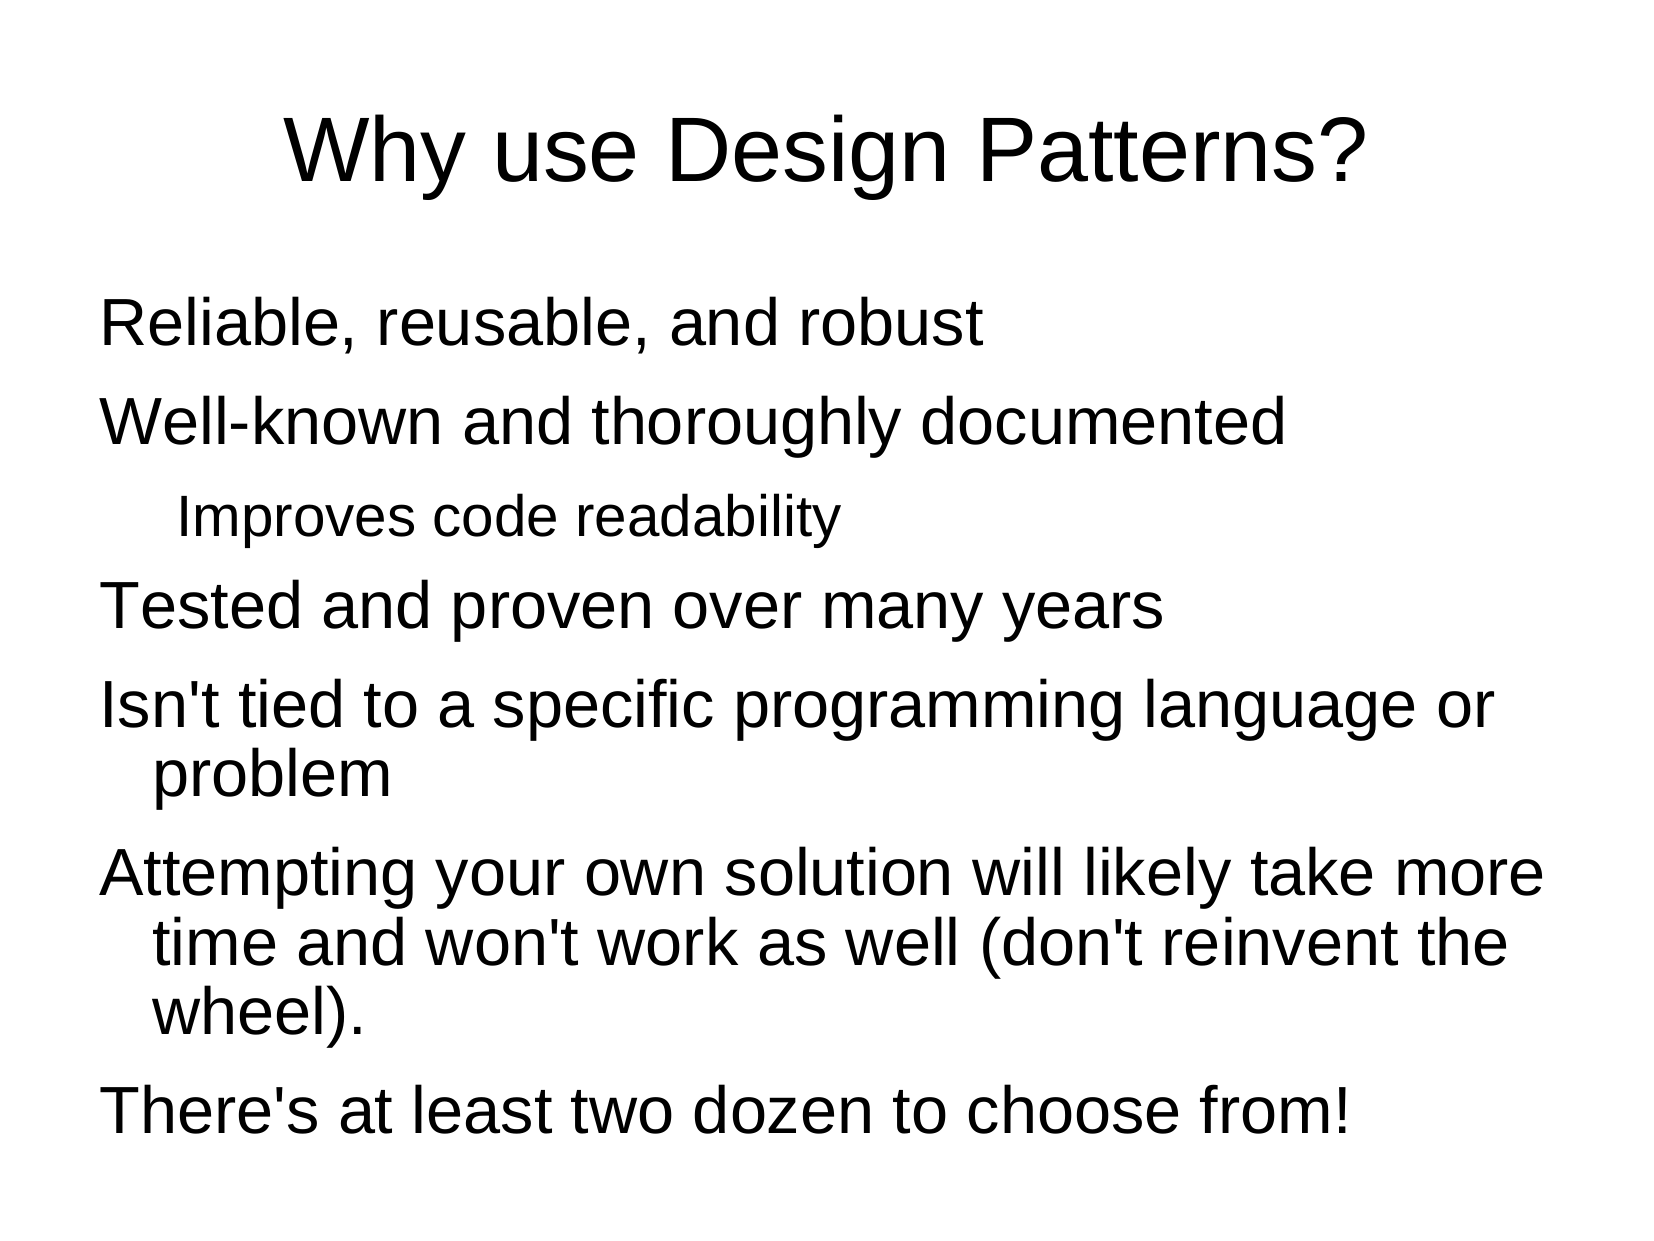

# Why use Design Patterns?
Reliable, reusable, and robust
Well-known and thoroughly documented
Improves code readability
Tested and proven over many years
Isn't tied to a specific programming language or problem
Attempting your own solution will likely take more time and won't work as well (don't reinvent the wheel).
There's at least two dozen to choose from!